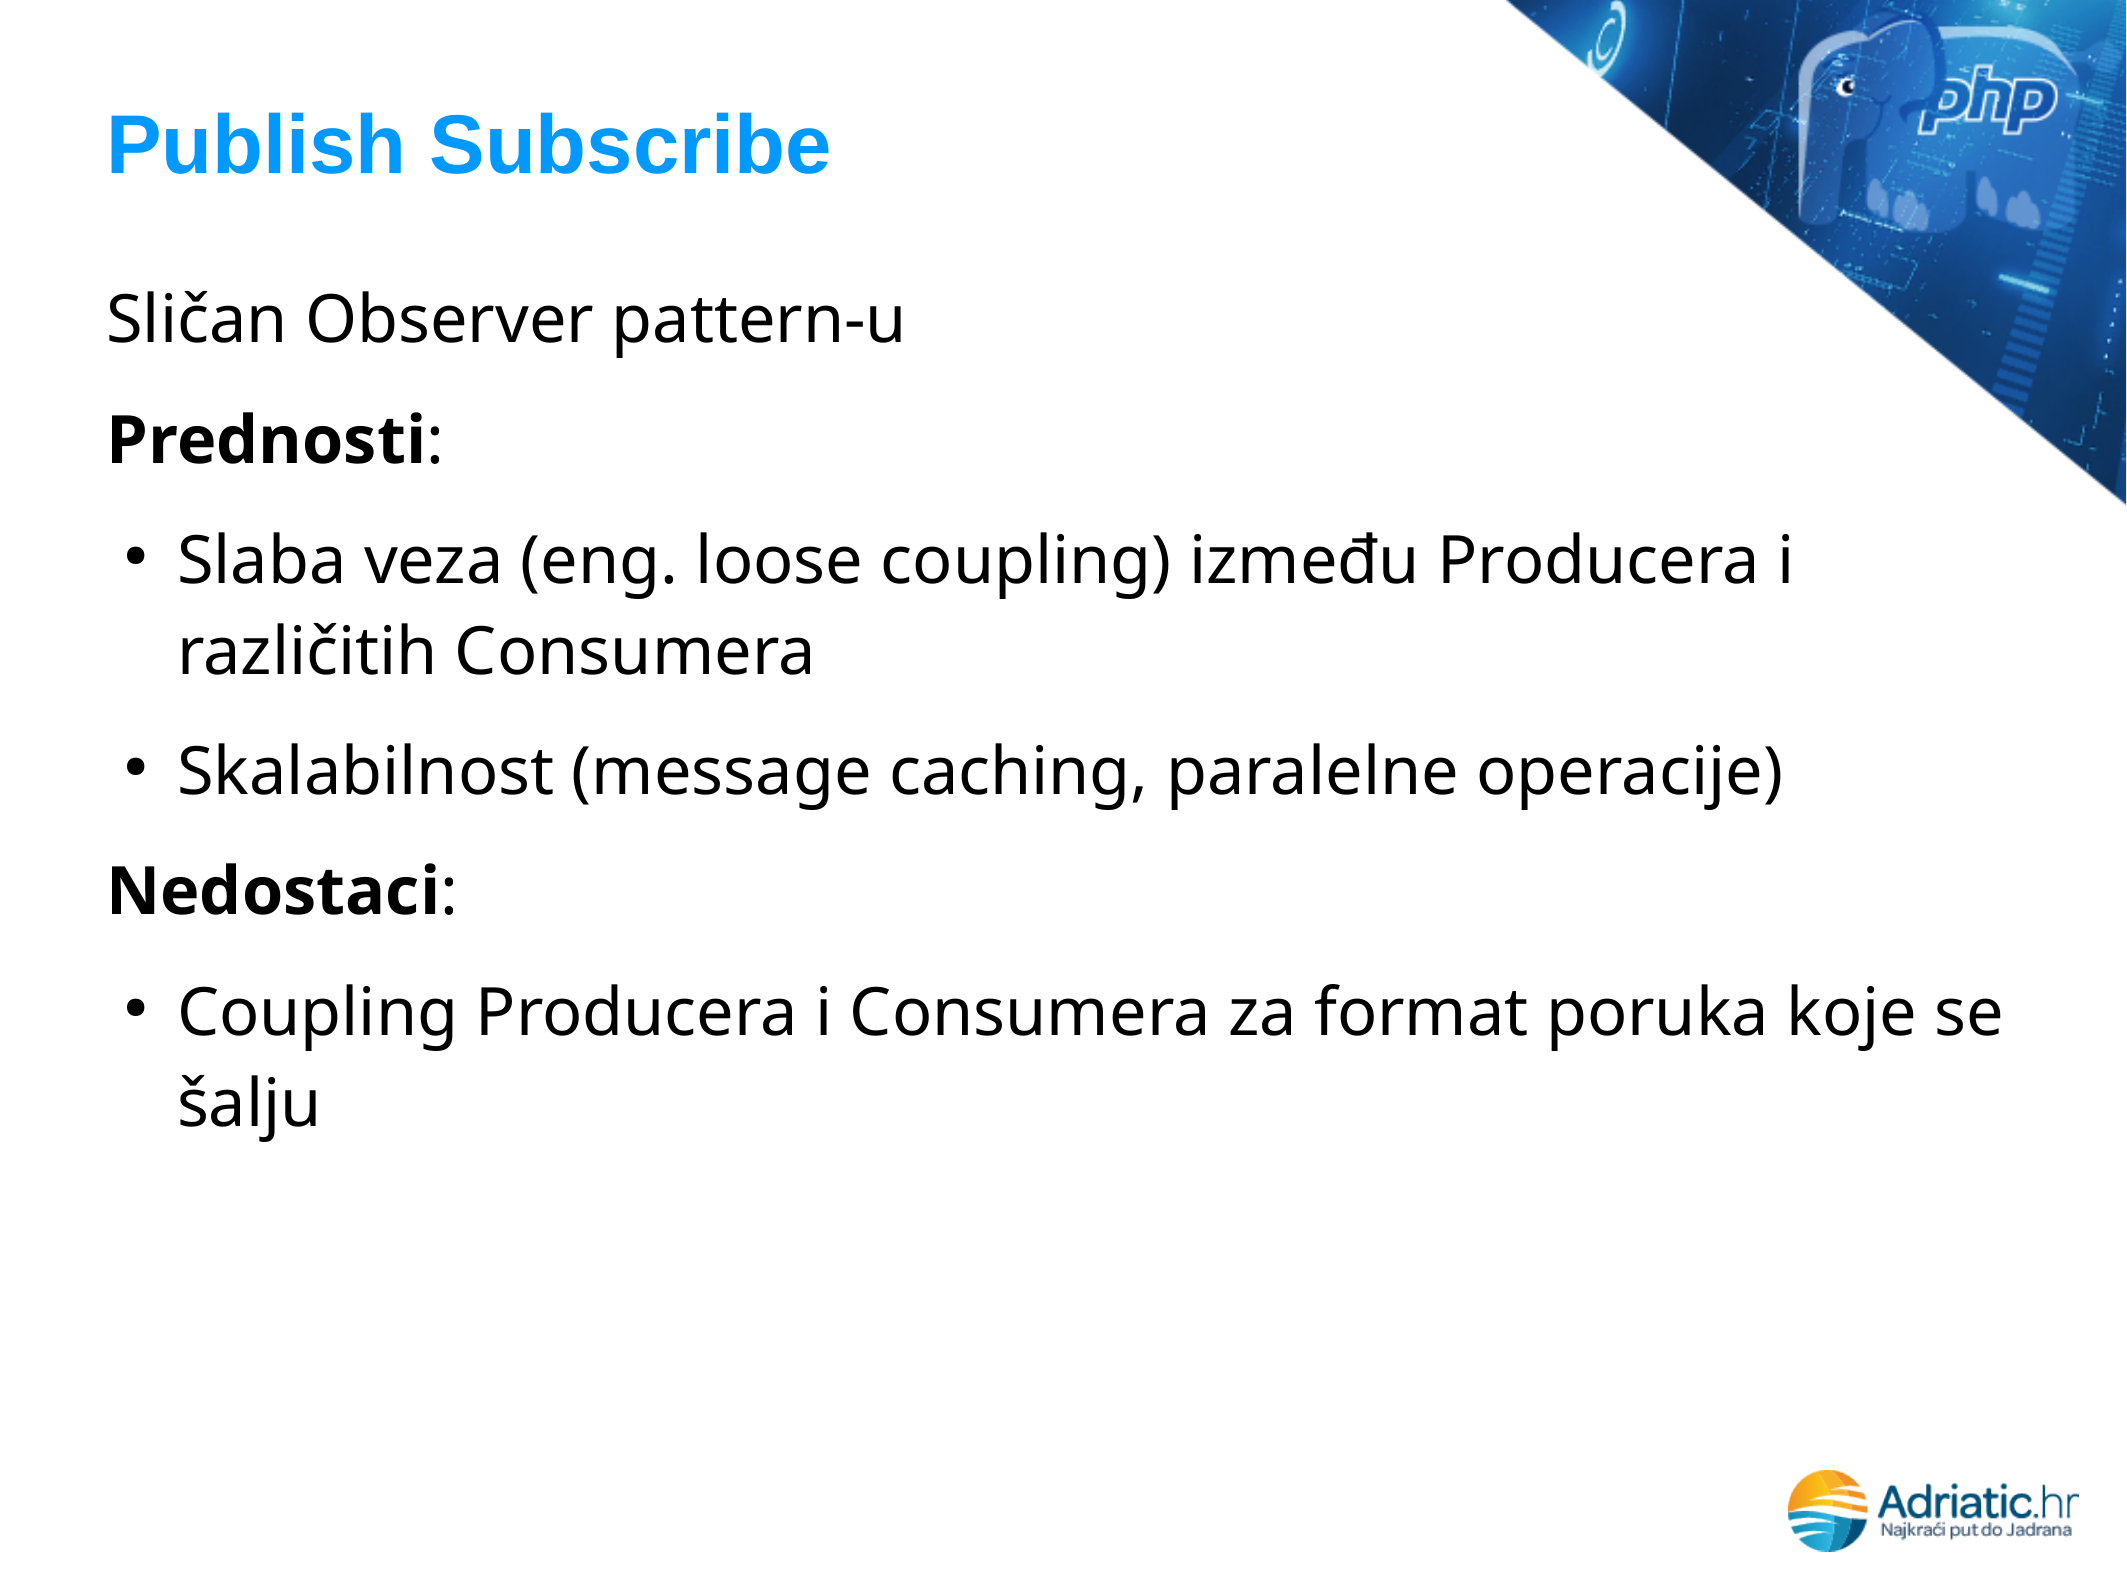

# Publish Subscribe
Sličan Observer pattern-u
Prednosti:
Slaba veza (eng. loose coupling) između Producera i različitih Consumera
Skalabilnost (message caching, paralelne operacije)
Nedostaci:
Coupling Producera i Consumera za format poruka koje se šalju